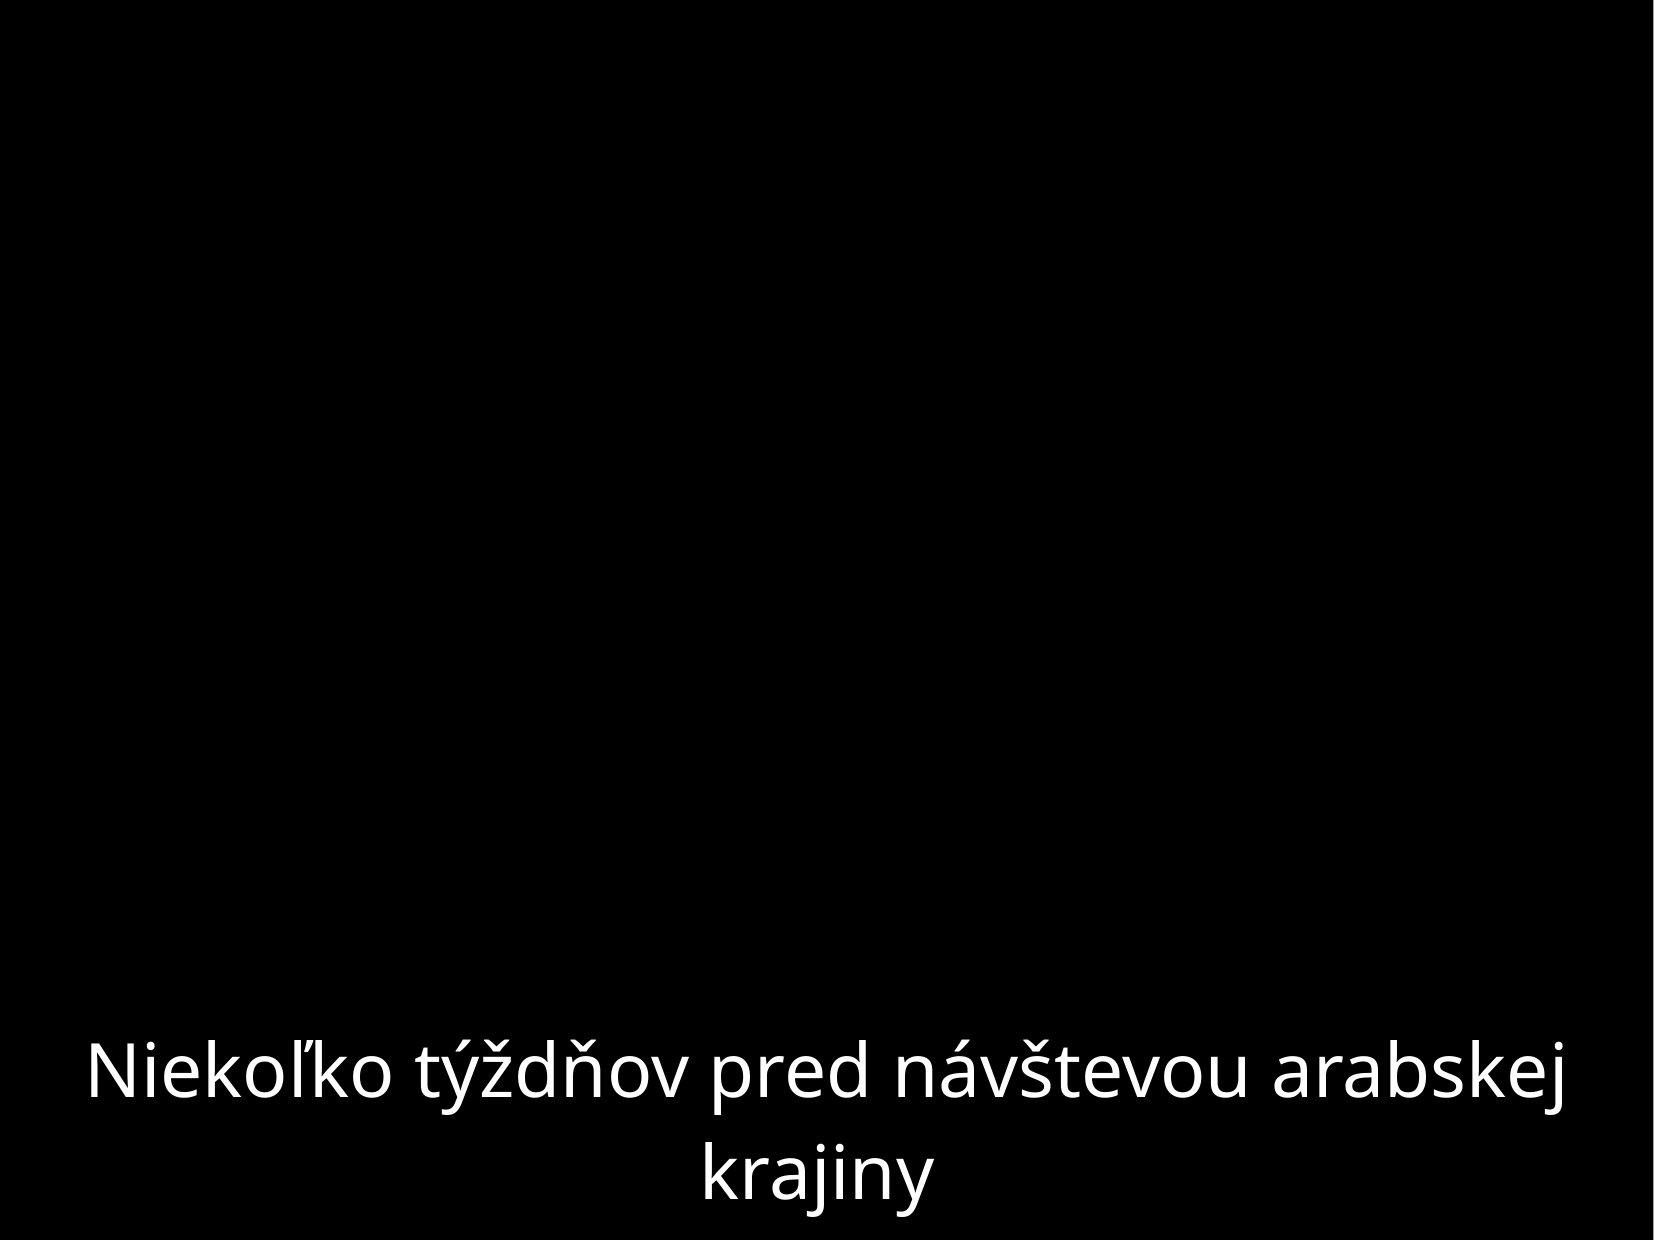

# Niekoľko týždňov pred návštevou arabskej krajiny